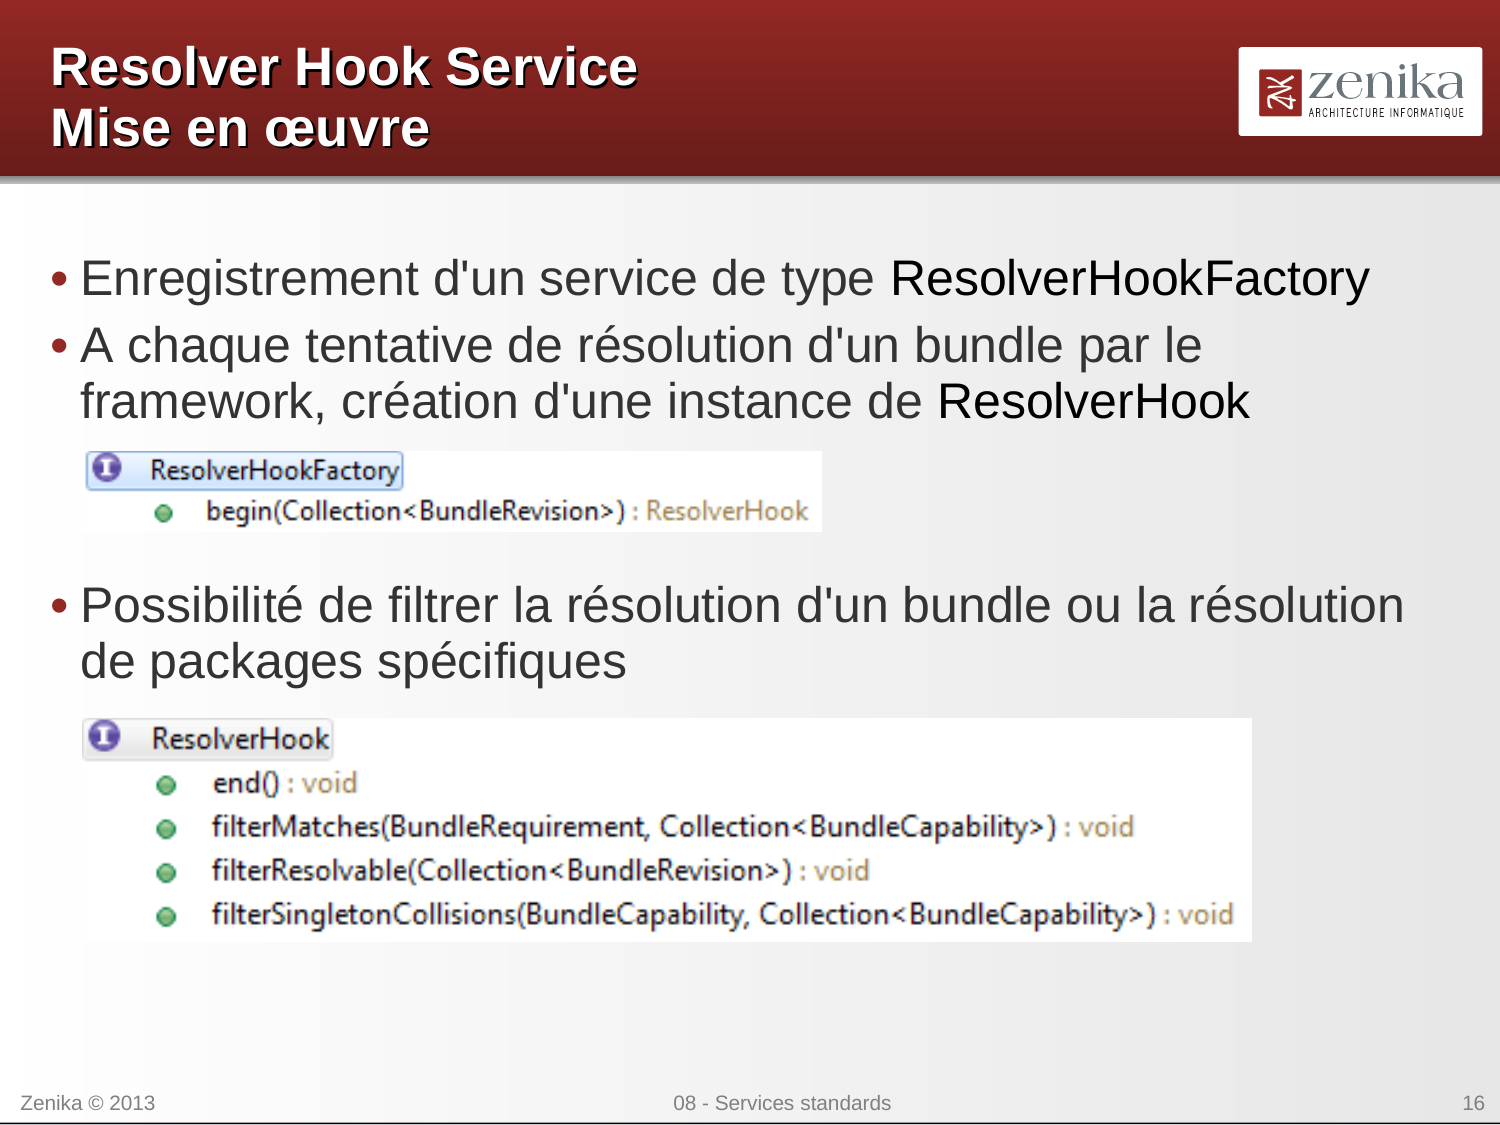

# Resolver Hook Service Mise en œuvre
Enregistrement d'un service de type ResolverHookFactory
A chaque tentative de résolution d'un bundle par le framework, création d'une instance de ResolverHook
Possibilité de filtrer la résolution d'un bundle ou la résolution de packages spécifiques